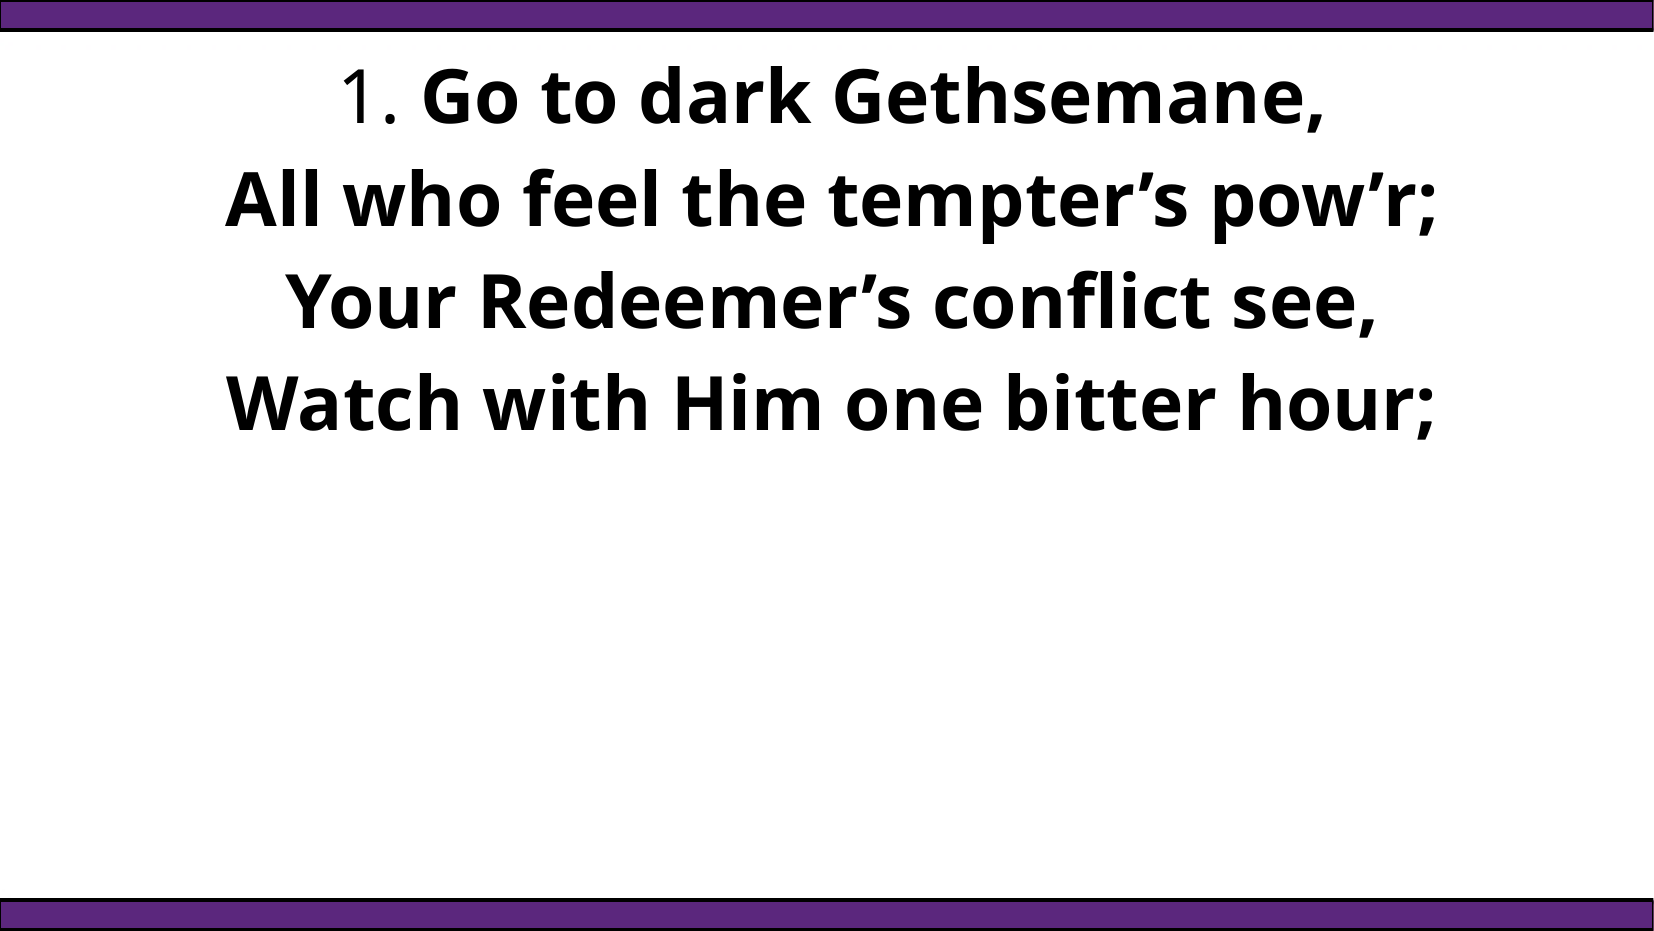

1. Go to dark Gethsemane,
All who feel the tempter’s pow’r;
Your Redeemer’s conflict see,
Watch with Him one bitter hour;